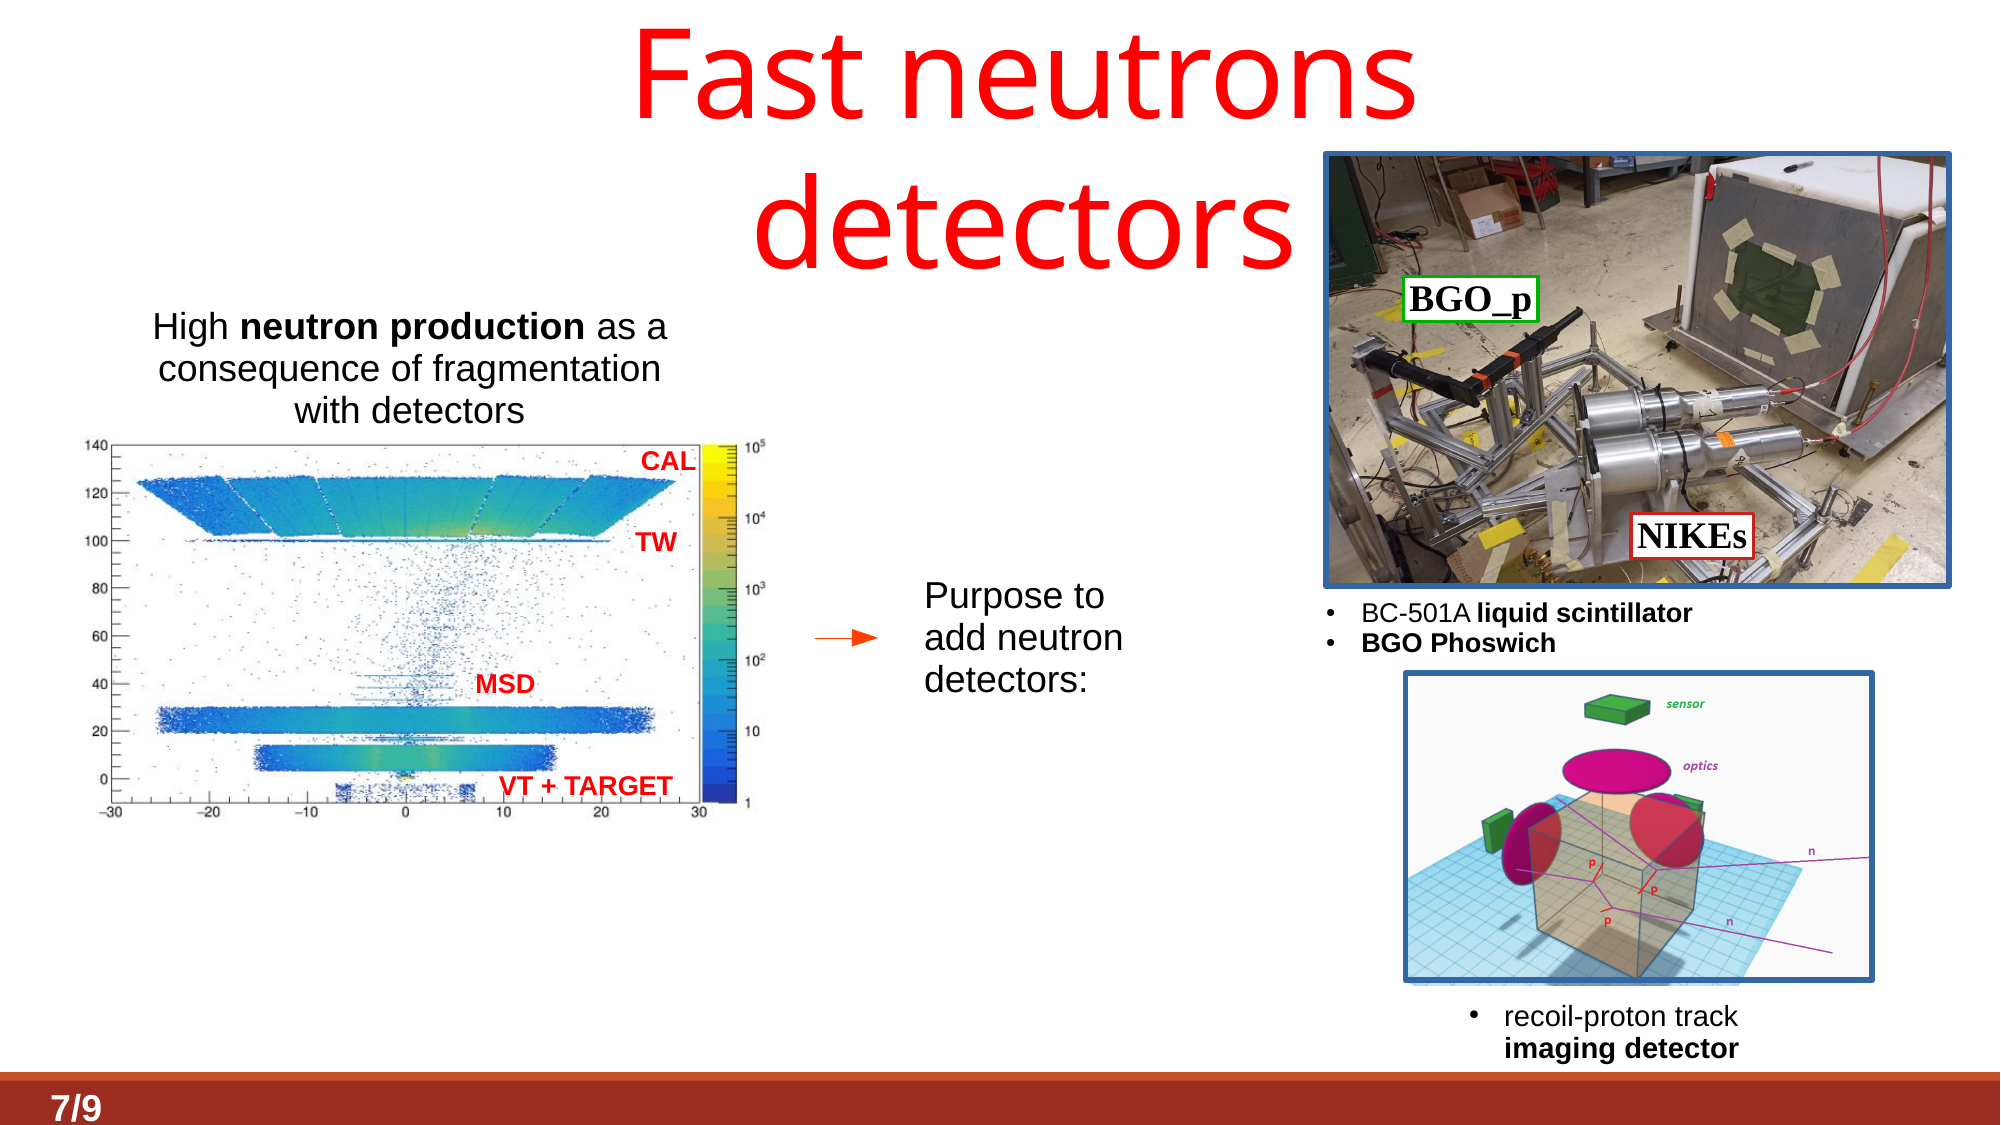

Fast neutrons detectors
BGO_p
High neutron production as a
consequence of fragmentation with detectors
CAL
NIKEs
TW
Purpose to
add neutron
detectors:
BC-501A liquid scintillator
BGO Phoswich
MSD
VT + TARGET
recoil-proton track
imaging detector
7/9